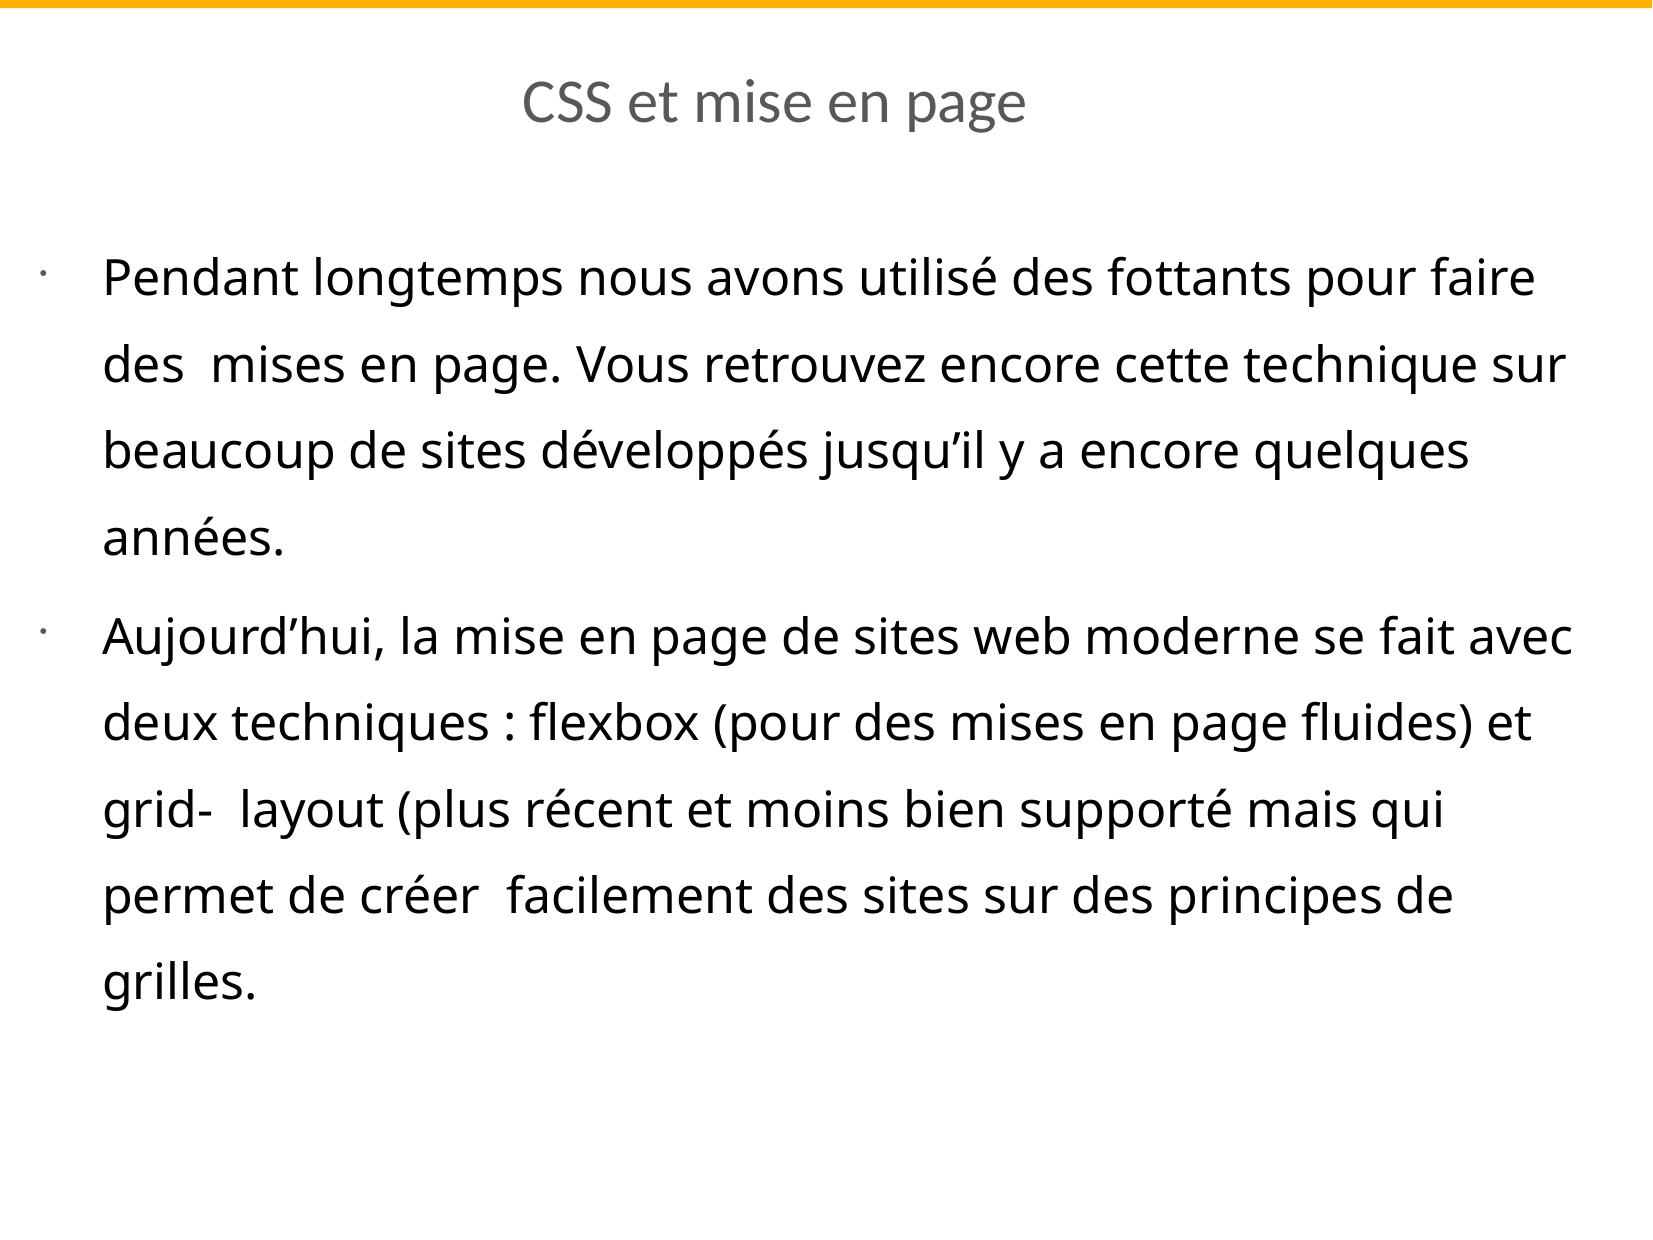

# CSS et mise en page
Pendant longtemps nous avons utilisé des fottants pour faire des mises en page. Vous retrouvez encore cette technique sur beaucoup de sites développés jusqu’il y a encore quelques années.
Aujourd’hui, la mise en page de sites web moderne se fait avec deux techniques : flexbox (pour des mises en page fluides) et grid- layout (plus récent et moins bien supporté mais qui permet de créer facilement des sites sur des principes de grilles.